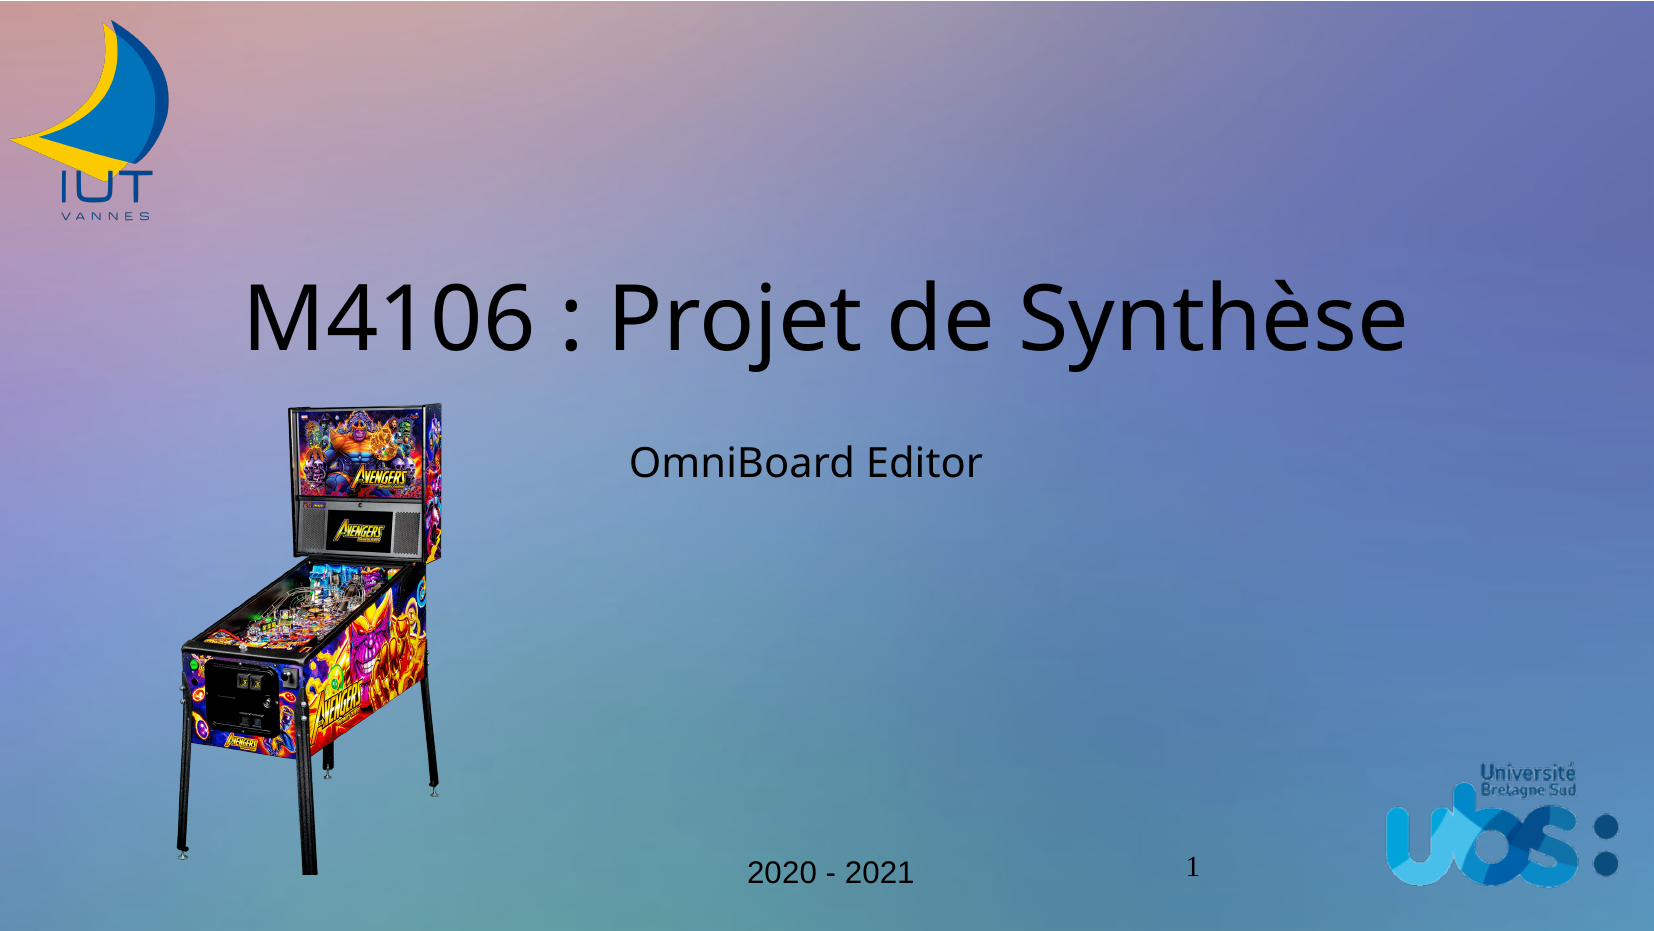

# M4106 : Projet de Synthèse
OmniBoard Editor
2020 - 2021